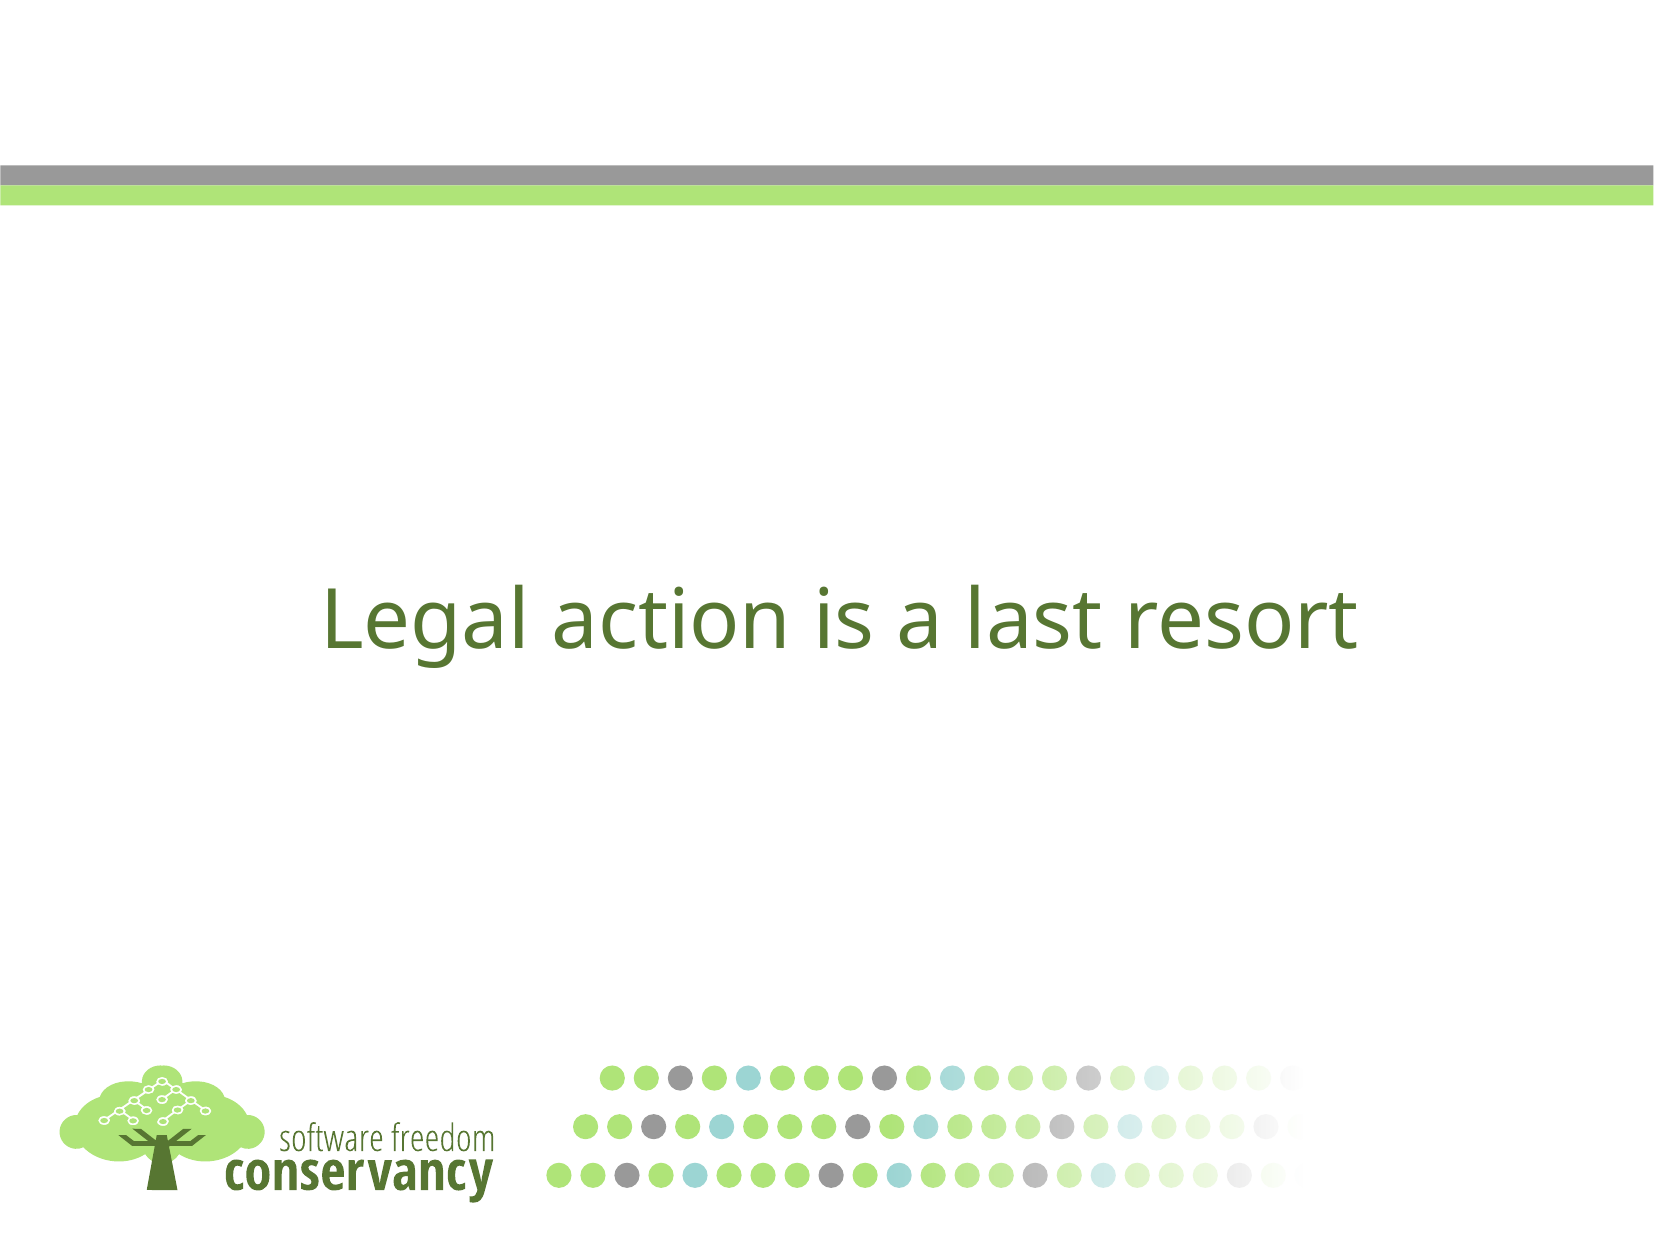

# Legal action is a last resort